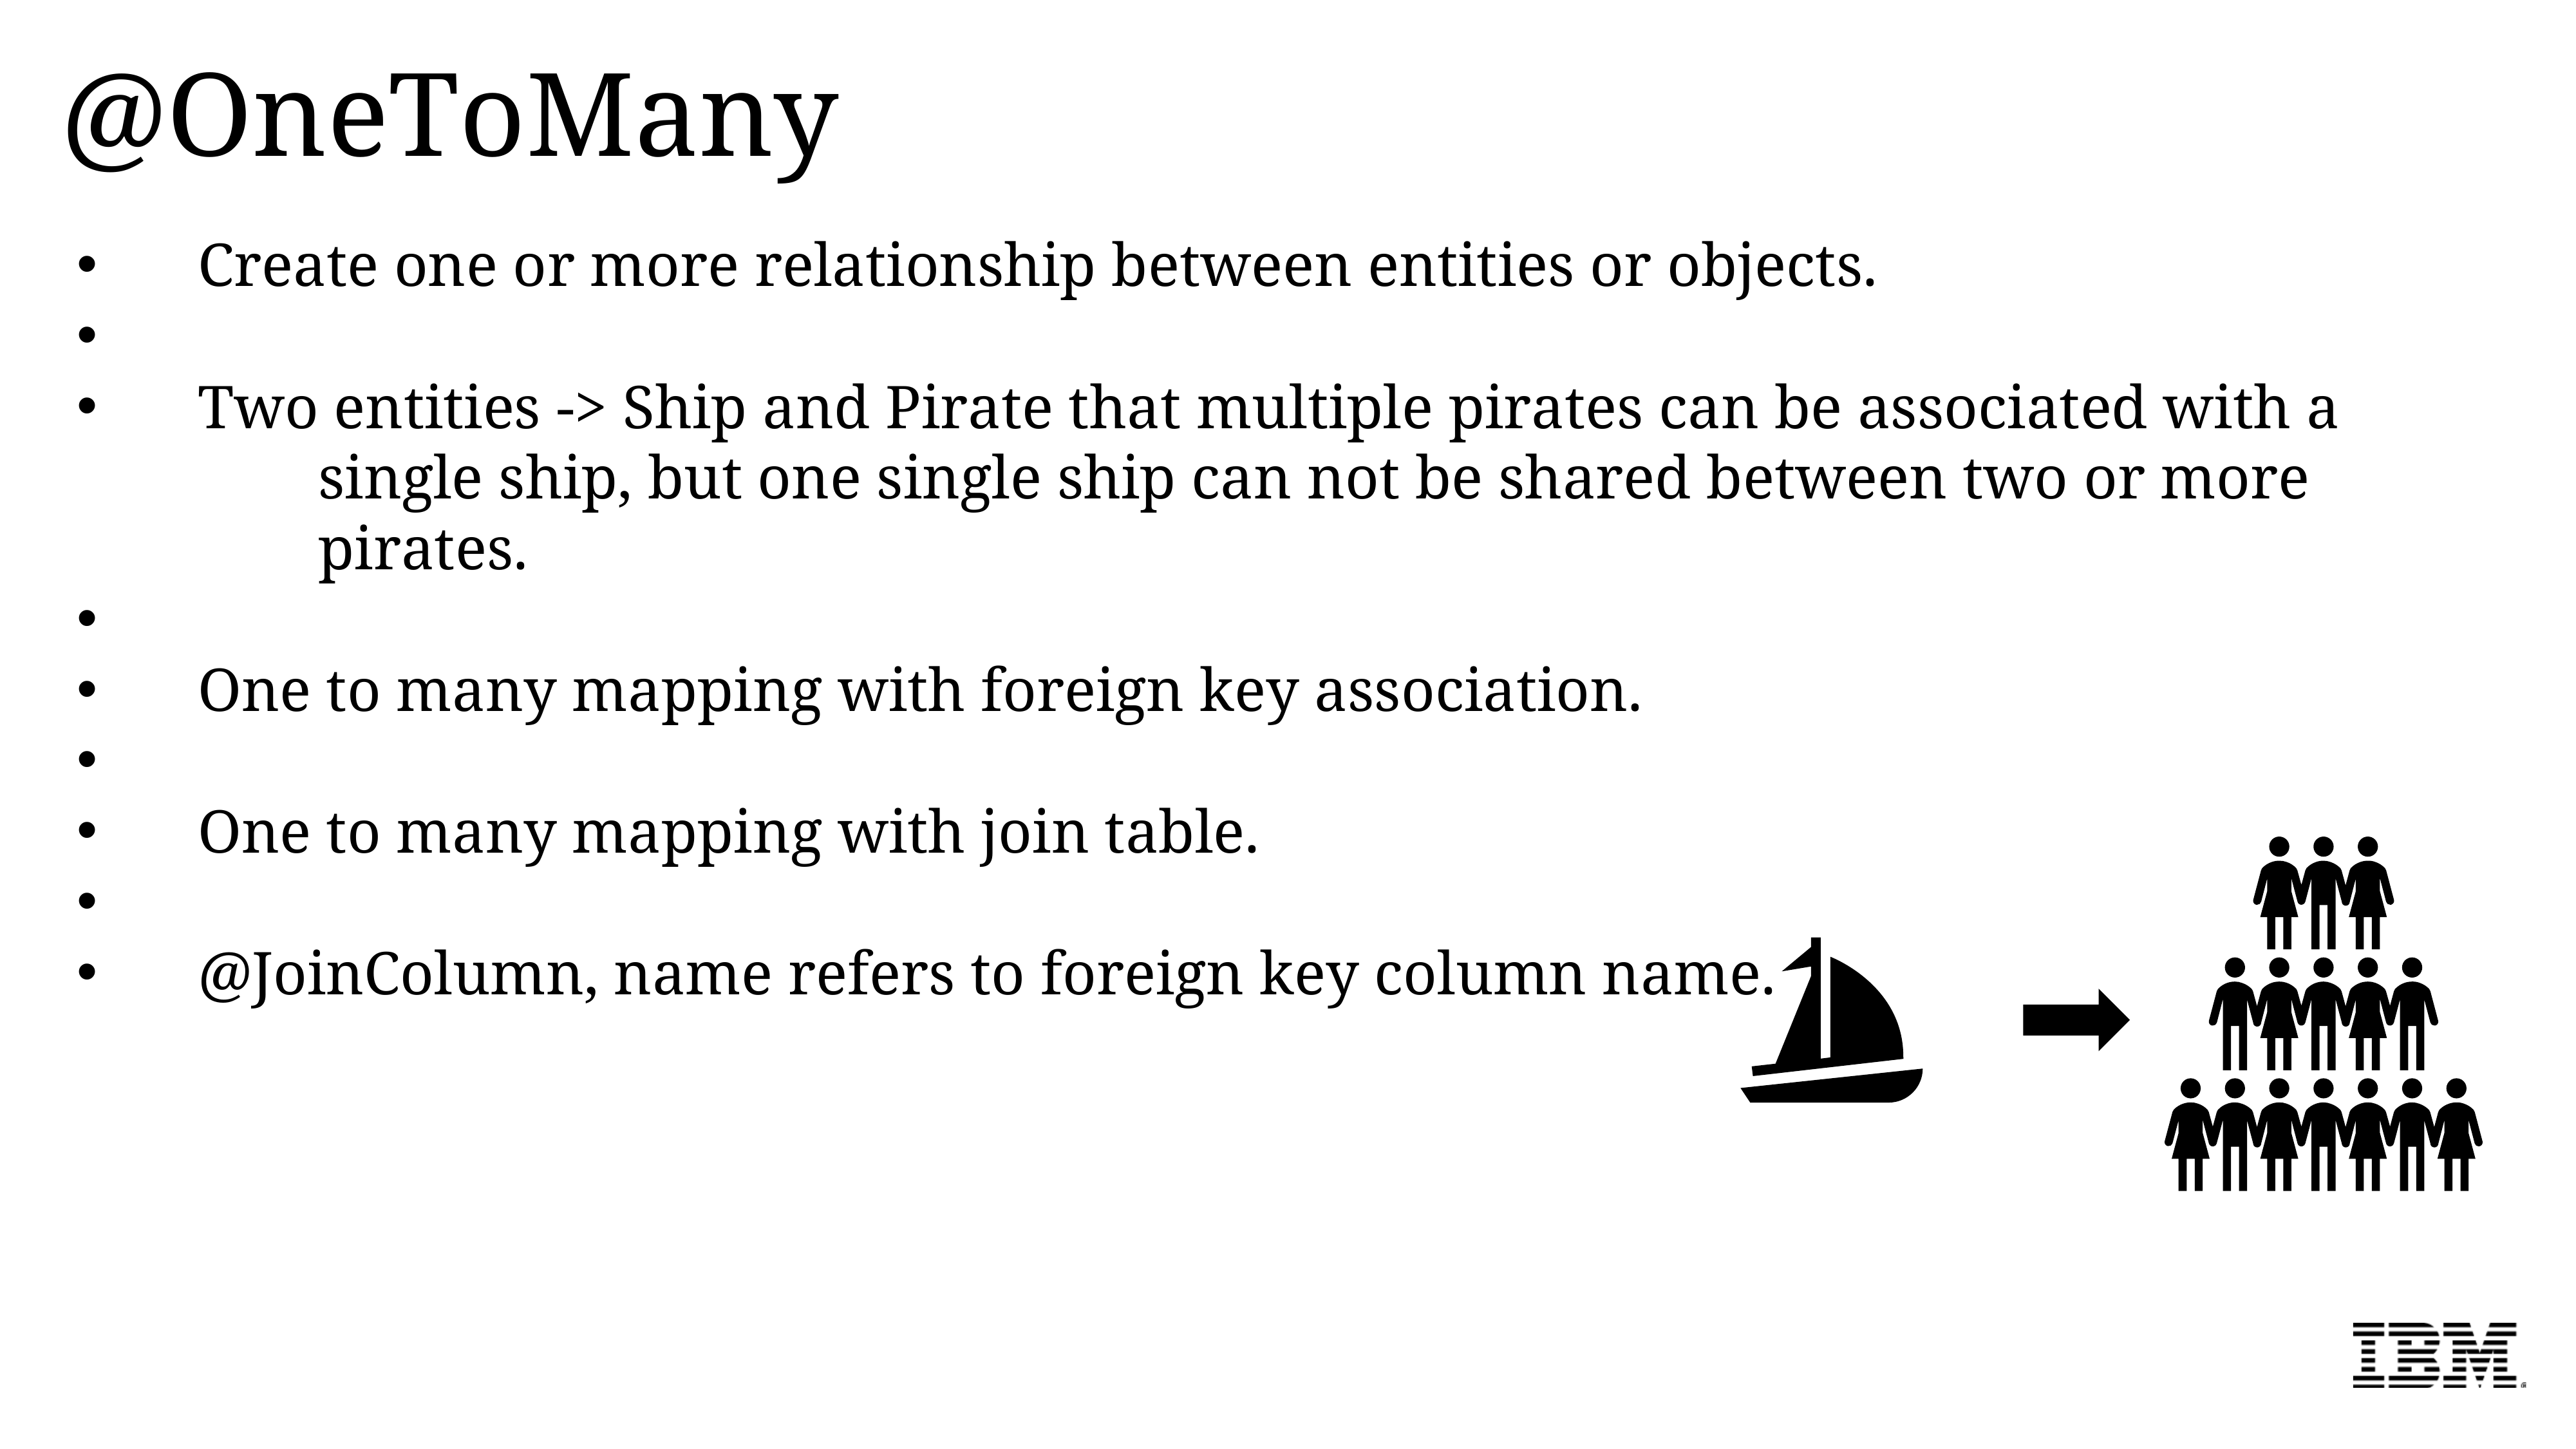

# @OneToMany
Create one or more relationship between entities or objects.
Two entities -> Ship and Pirate that multiple pirates can be associated with a single ship, but one single ship can not be shared between two or more pirates.
One to many mapping with foreign key association.
One to many mapping with join table.
@JoinColumn, name refers to foreign key column name.